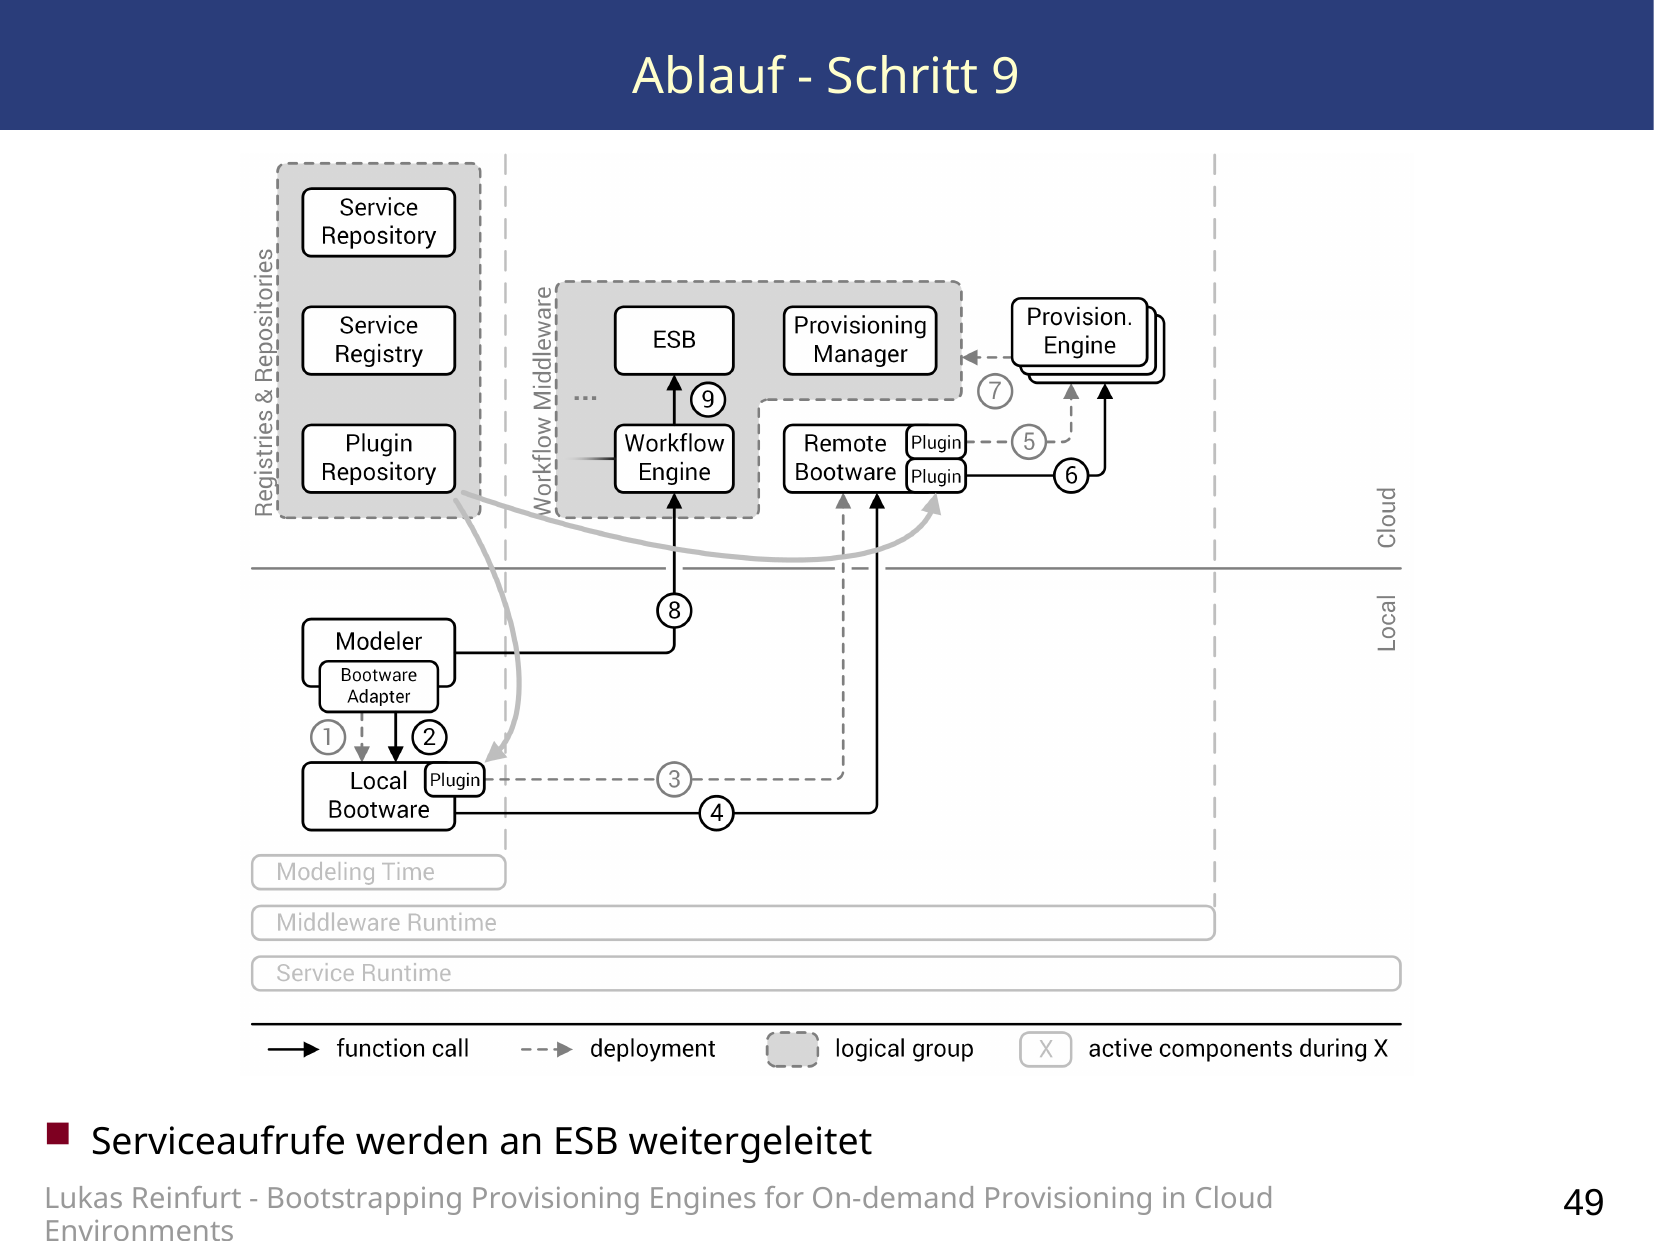

# Ablauf - Schritt 9
Serviceaufrufe werden an ESB weitergeleitet